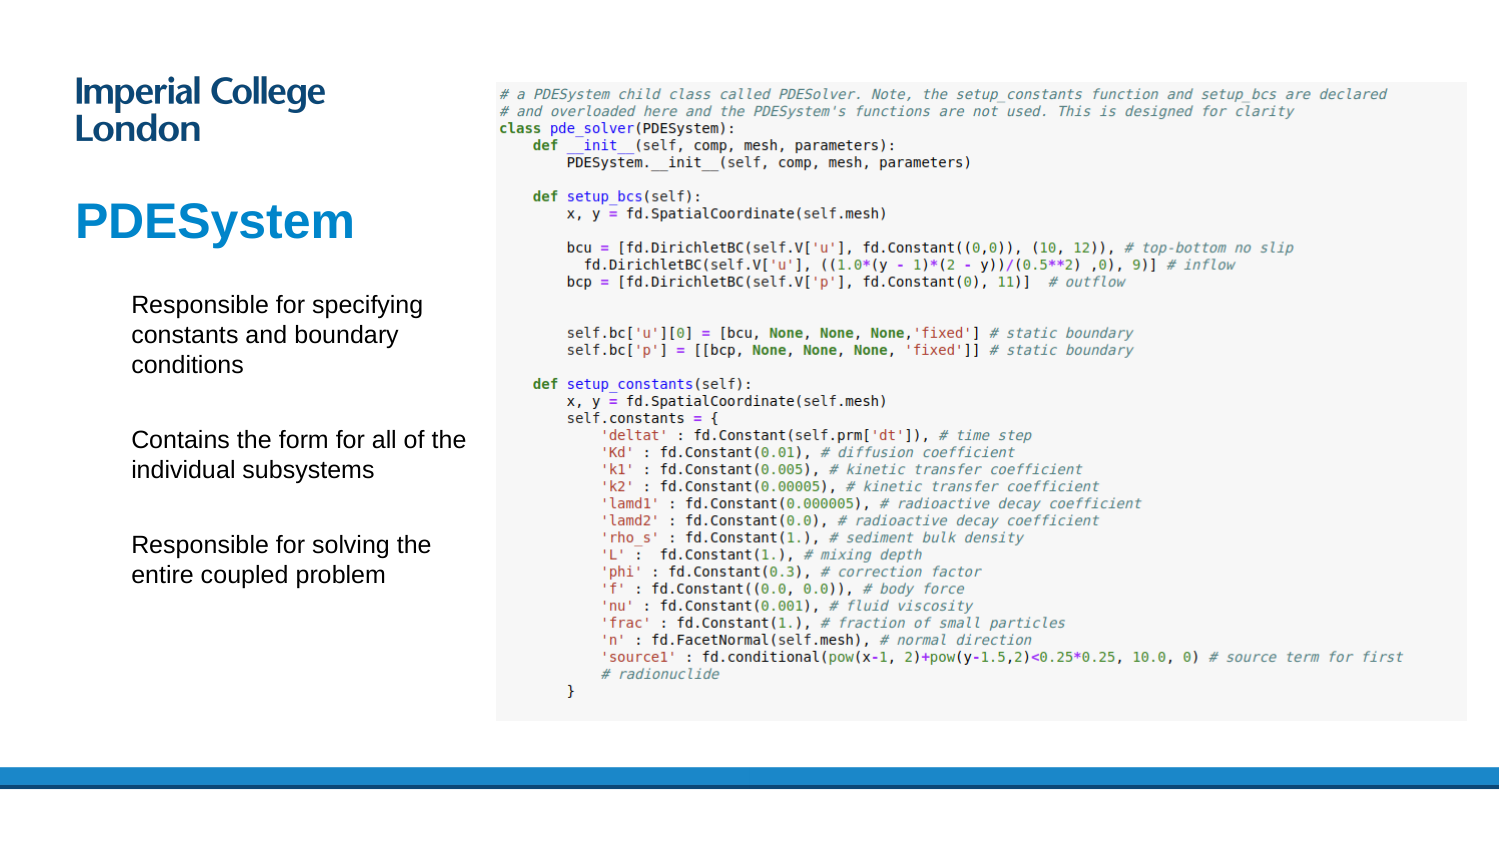

# PDESystem
Responsible for specifying constants and boundary conditions
Contains the form for all of the individual subsystems
Responsible for solving the entire coupled problem